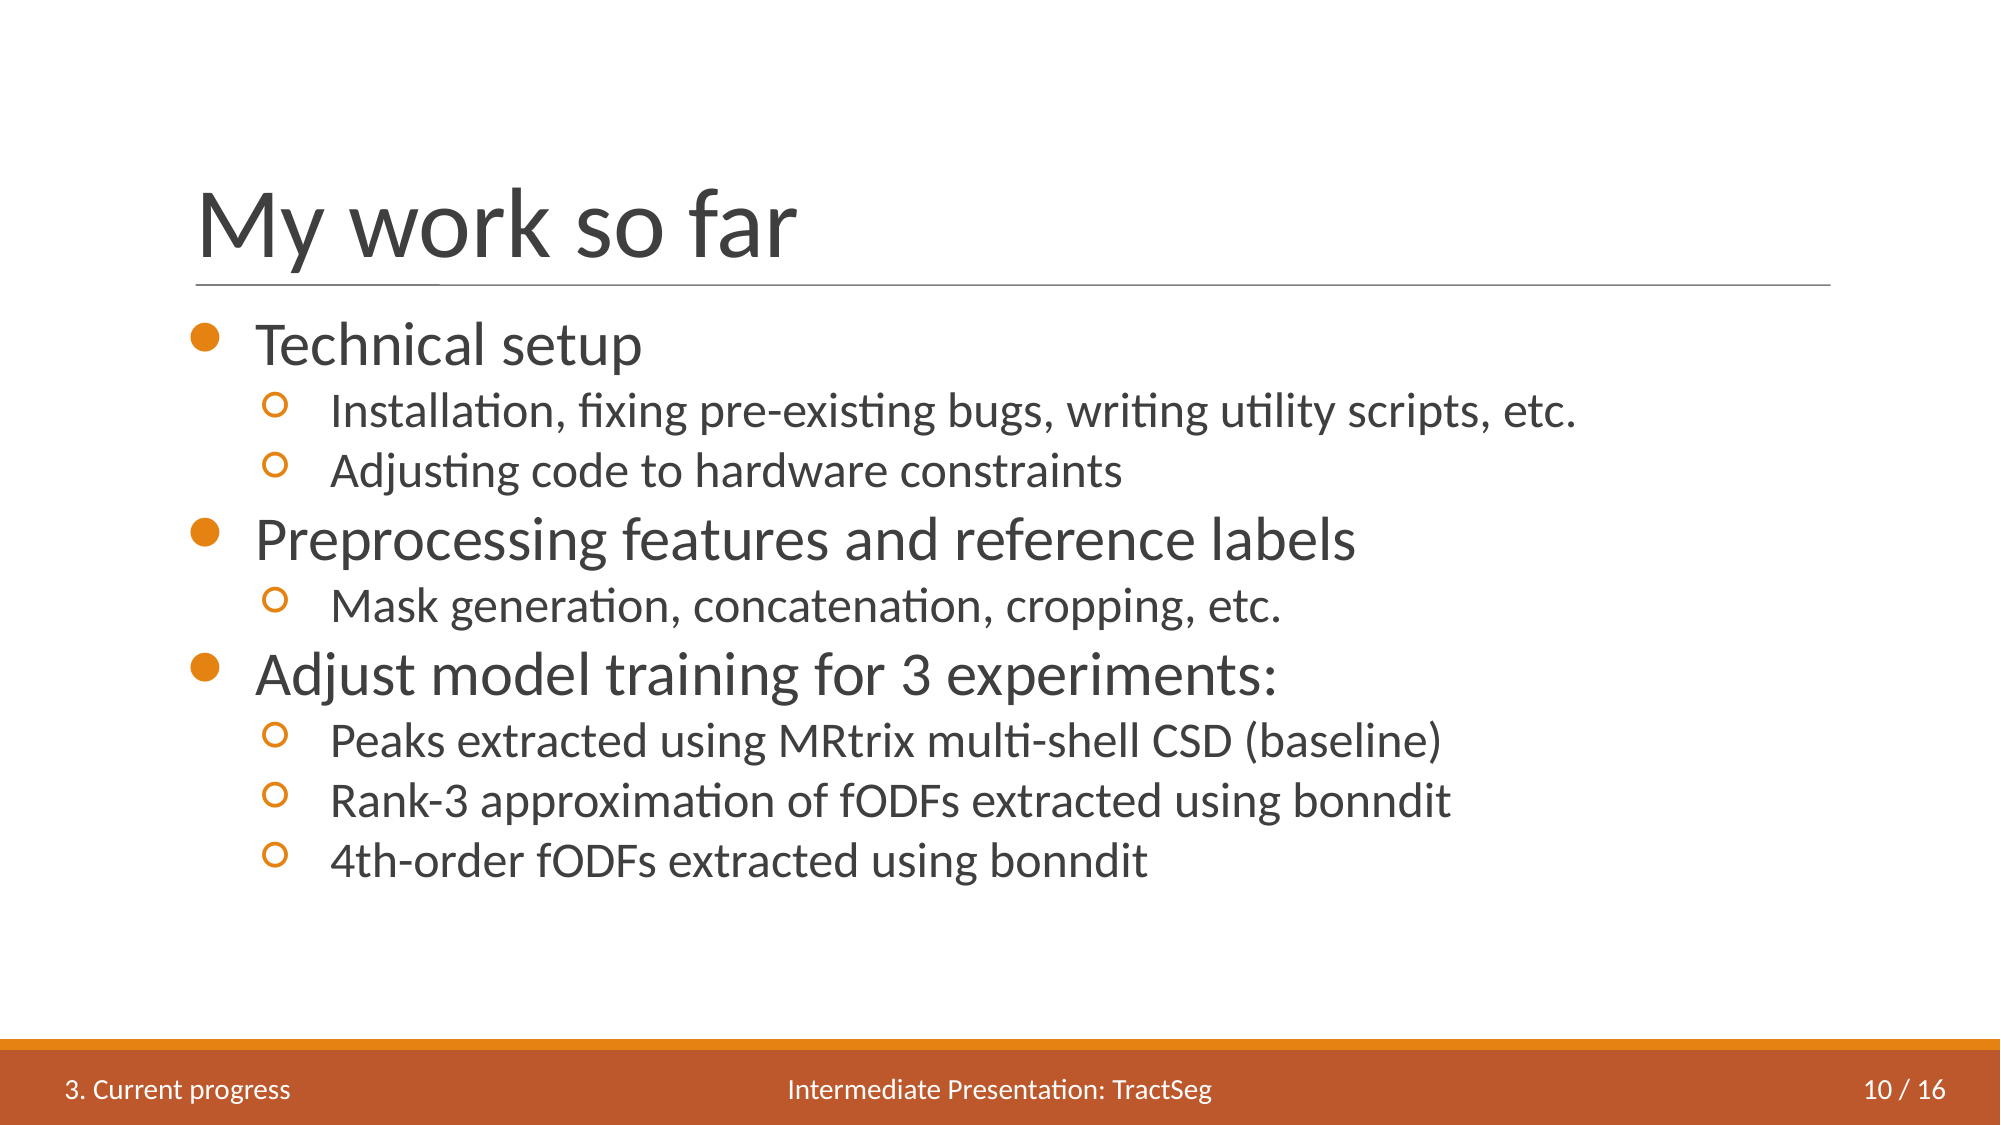

# My work so far
Technical setup
Installation, fixing pre-existing bugs, writing utility scripts, etc.
Adjusting code to hardware constraints
Preprocessing features and reference labels
Mask generation, concatenation, cropping, etc.
Adjust model training for 3 experiments:
Peaks extracted using MRtrix multi-shell CSD (baseline)
Rank-3 approximation of fODFs extracted using bonndit
4th-order fODFs extracted using bonndit
3. Current progress
Intermediate Presentation: TractSeg